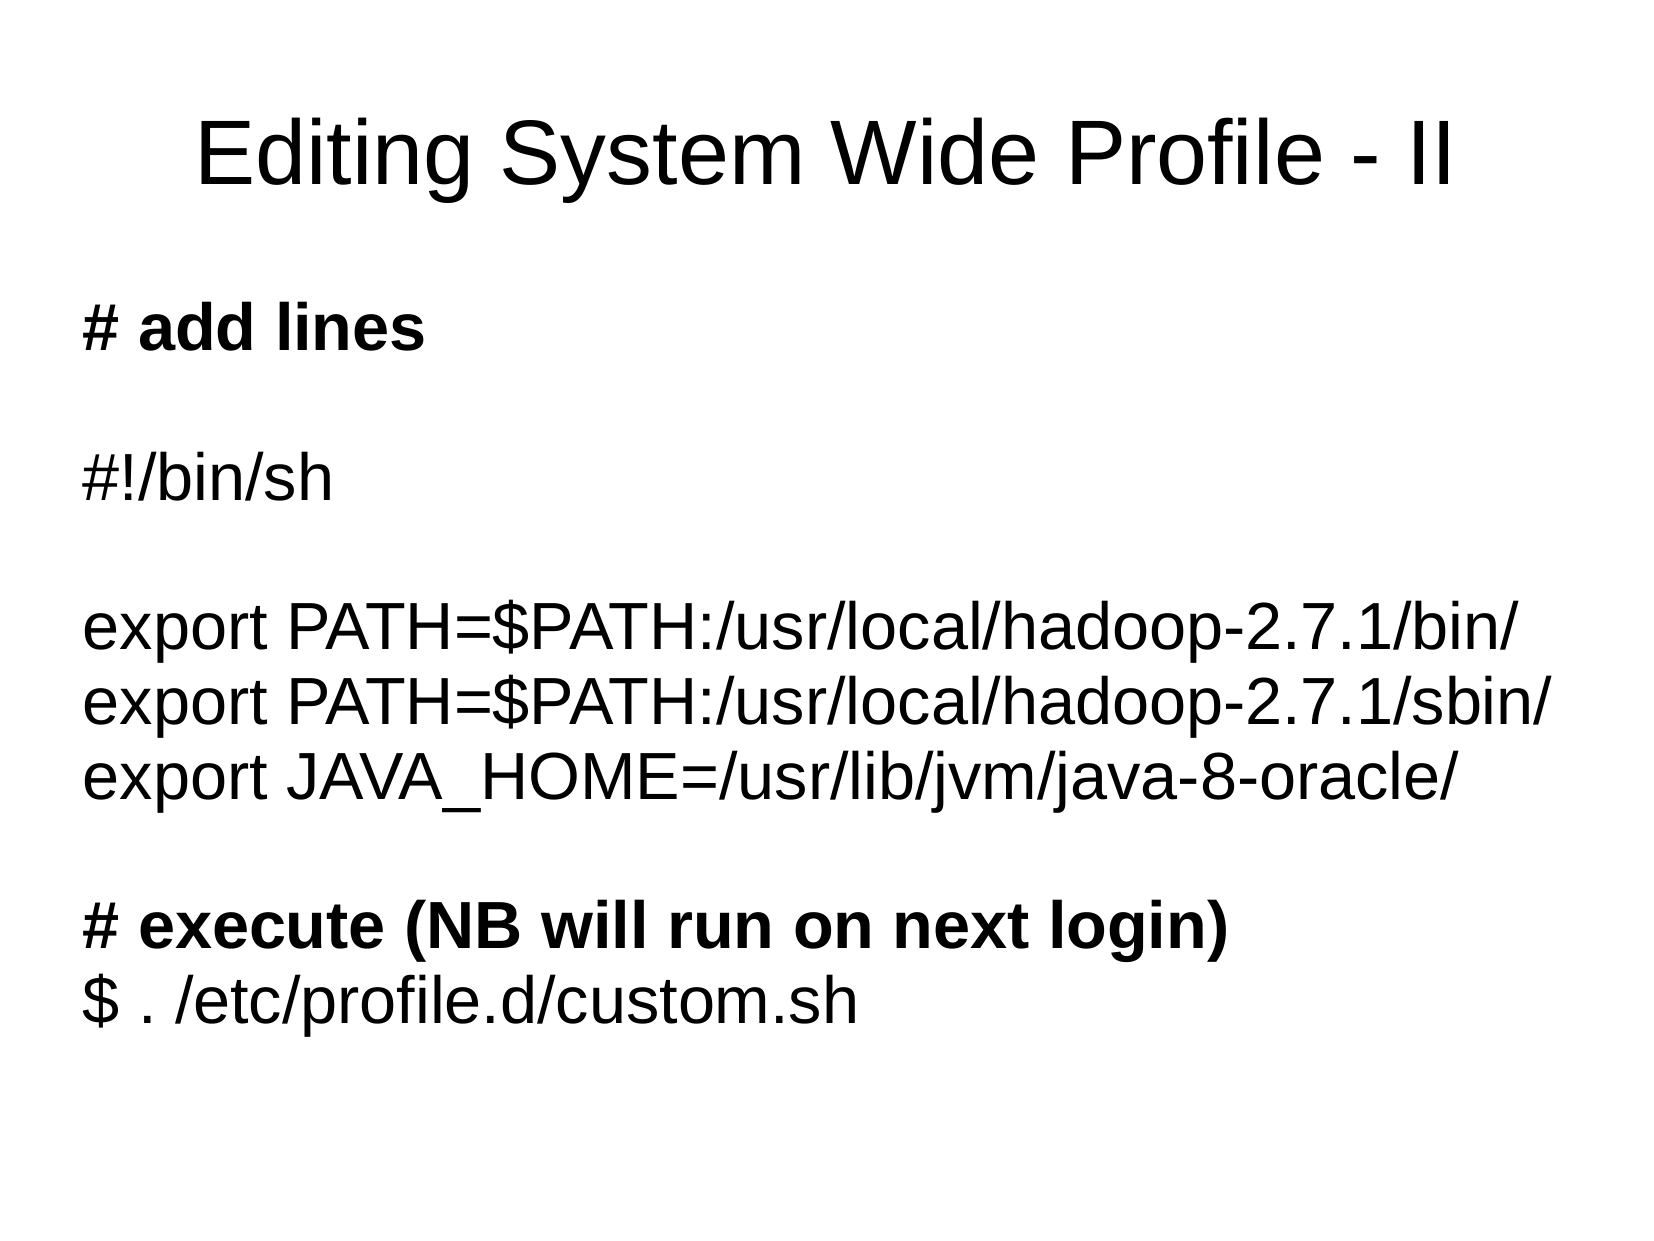

# Editing System Wide Profile - II
# add lines
#!/bin/sh
export PATH=$PATH:/usr/local/hadoop-2.7.1/bin/
export PATH=$PATH:/usr/local/hadoop-2.7.1/sbin/
export JAVA_HOME=/usr/lib/jvm/java-8-oracle/
# execute (NB will run on next login)
$ . /etc/profile.d/custom.sh